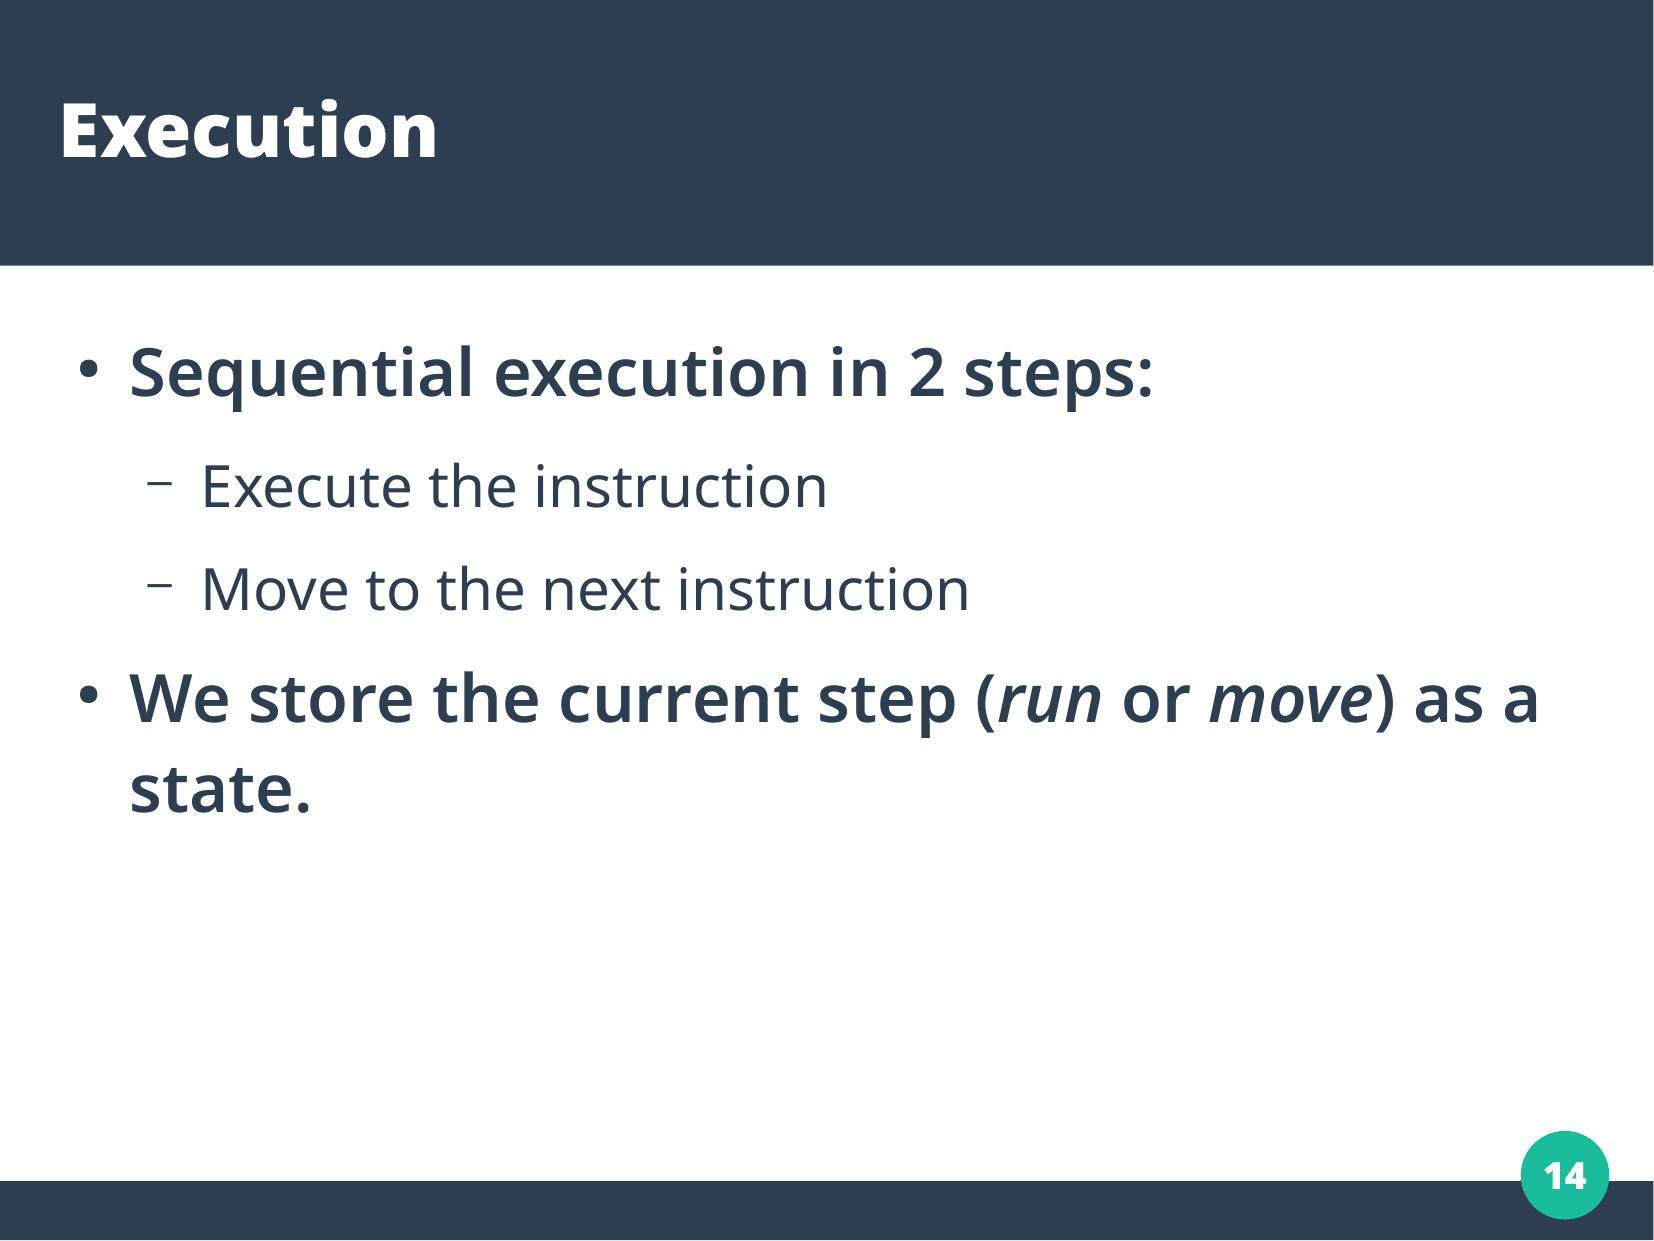

# Execution
Sequential execution in 2 steps:
Execute the instruction
Move to the next instruction
We store the current step (run or move) as a state.
14